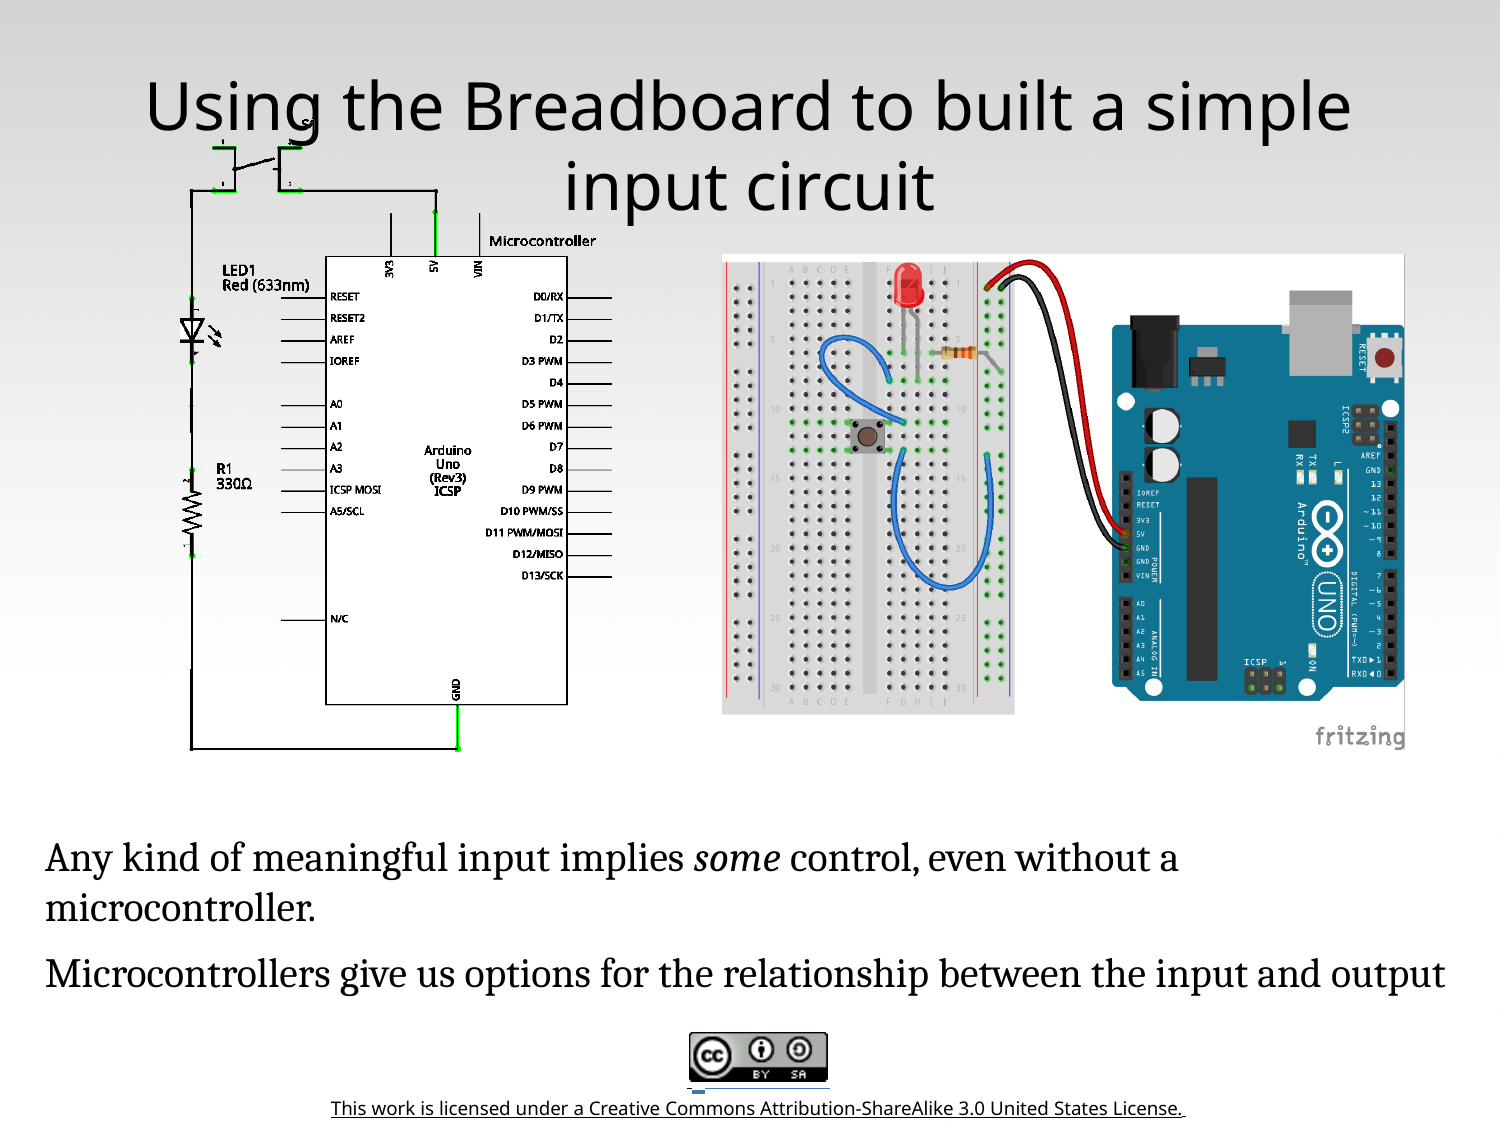

# Using the Breadboard to built a simple input circuit
Any kind of meaningful input implies some control, even without a microcontroller.
Microcontrollers give us options for the relationship between the input and output